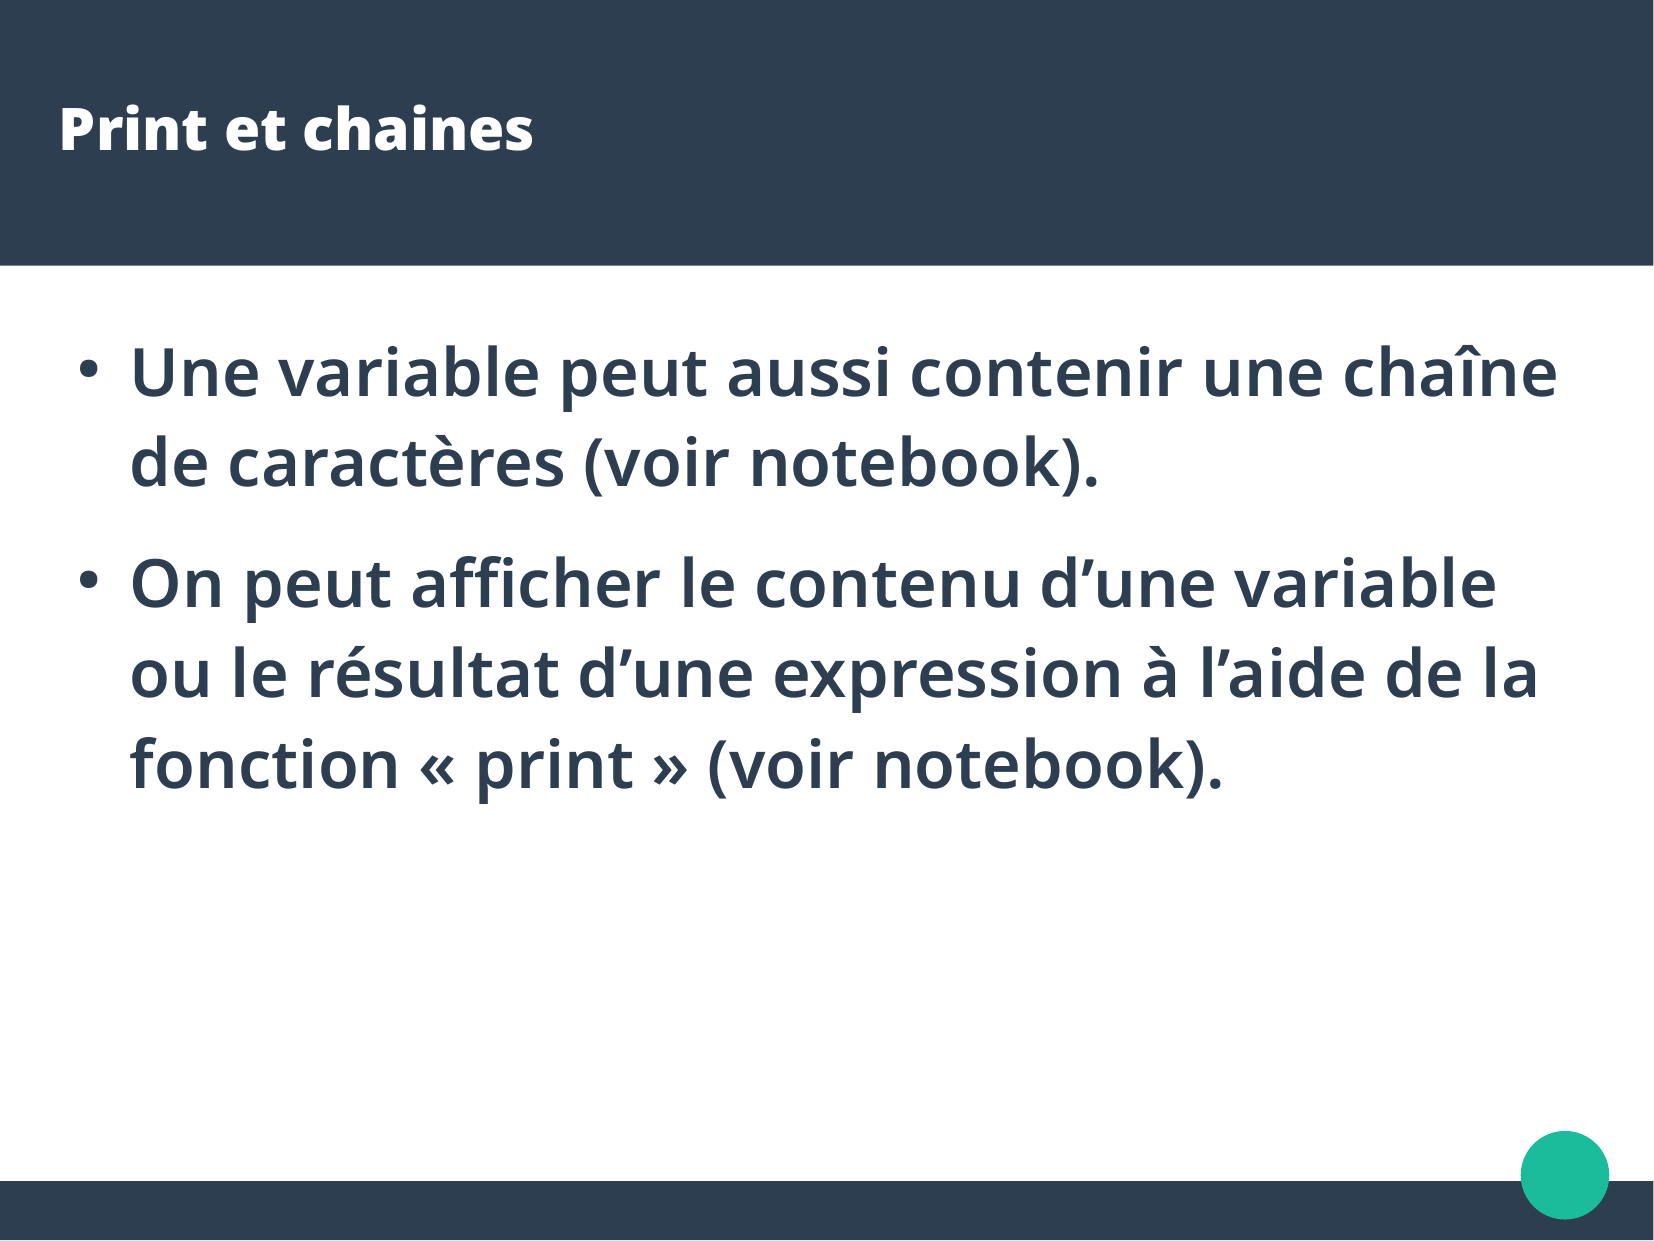

# Print et chaines
Une variable peut aussi contenir une chaîne de caractères (voir notebook).
On peut afficher le contenu d’une variable ou le résultat d’une expression à l’aide de la fonction « print » (voir notebook).